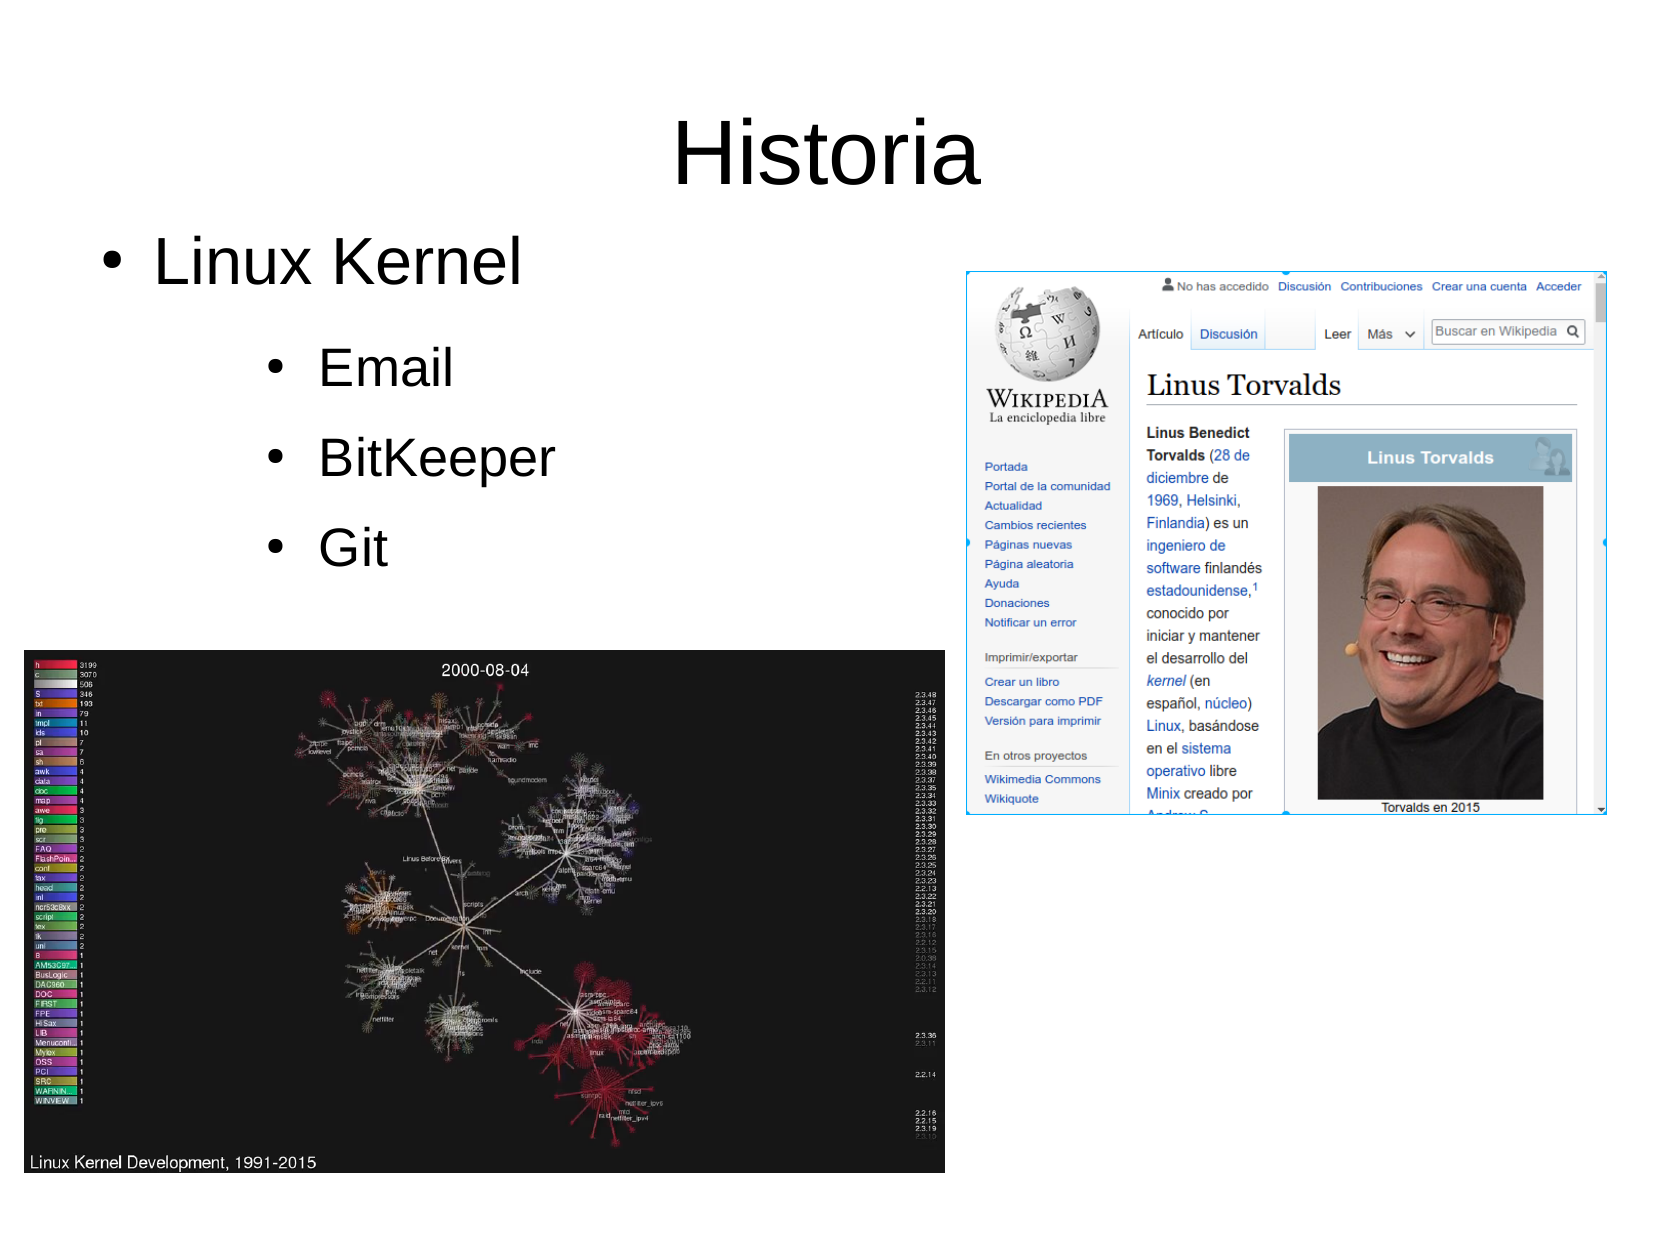

# Historia
Linux Kernel
Email
BitKeeper
Git